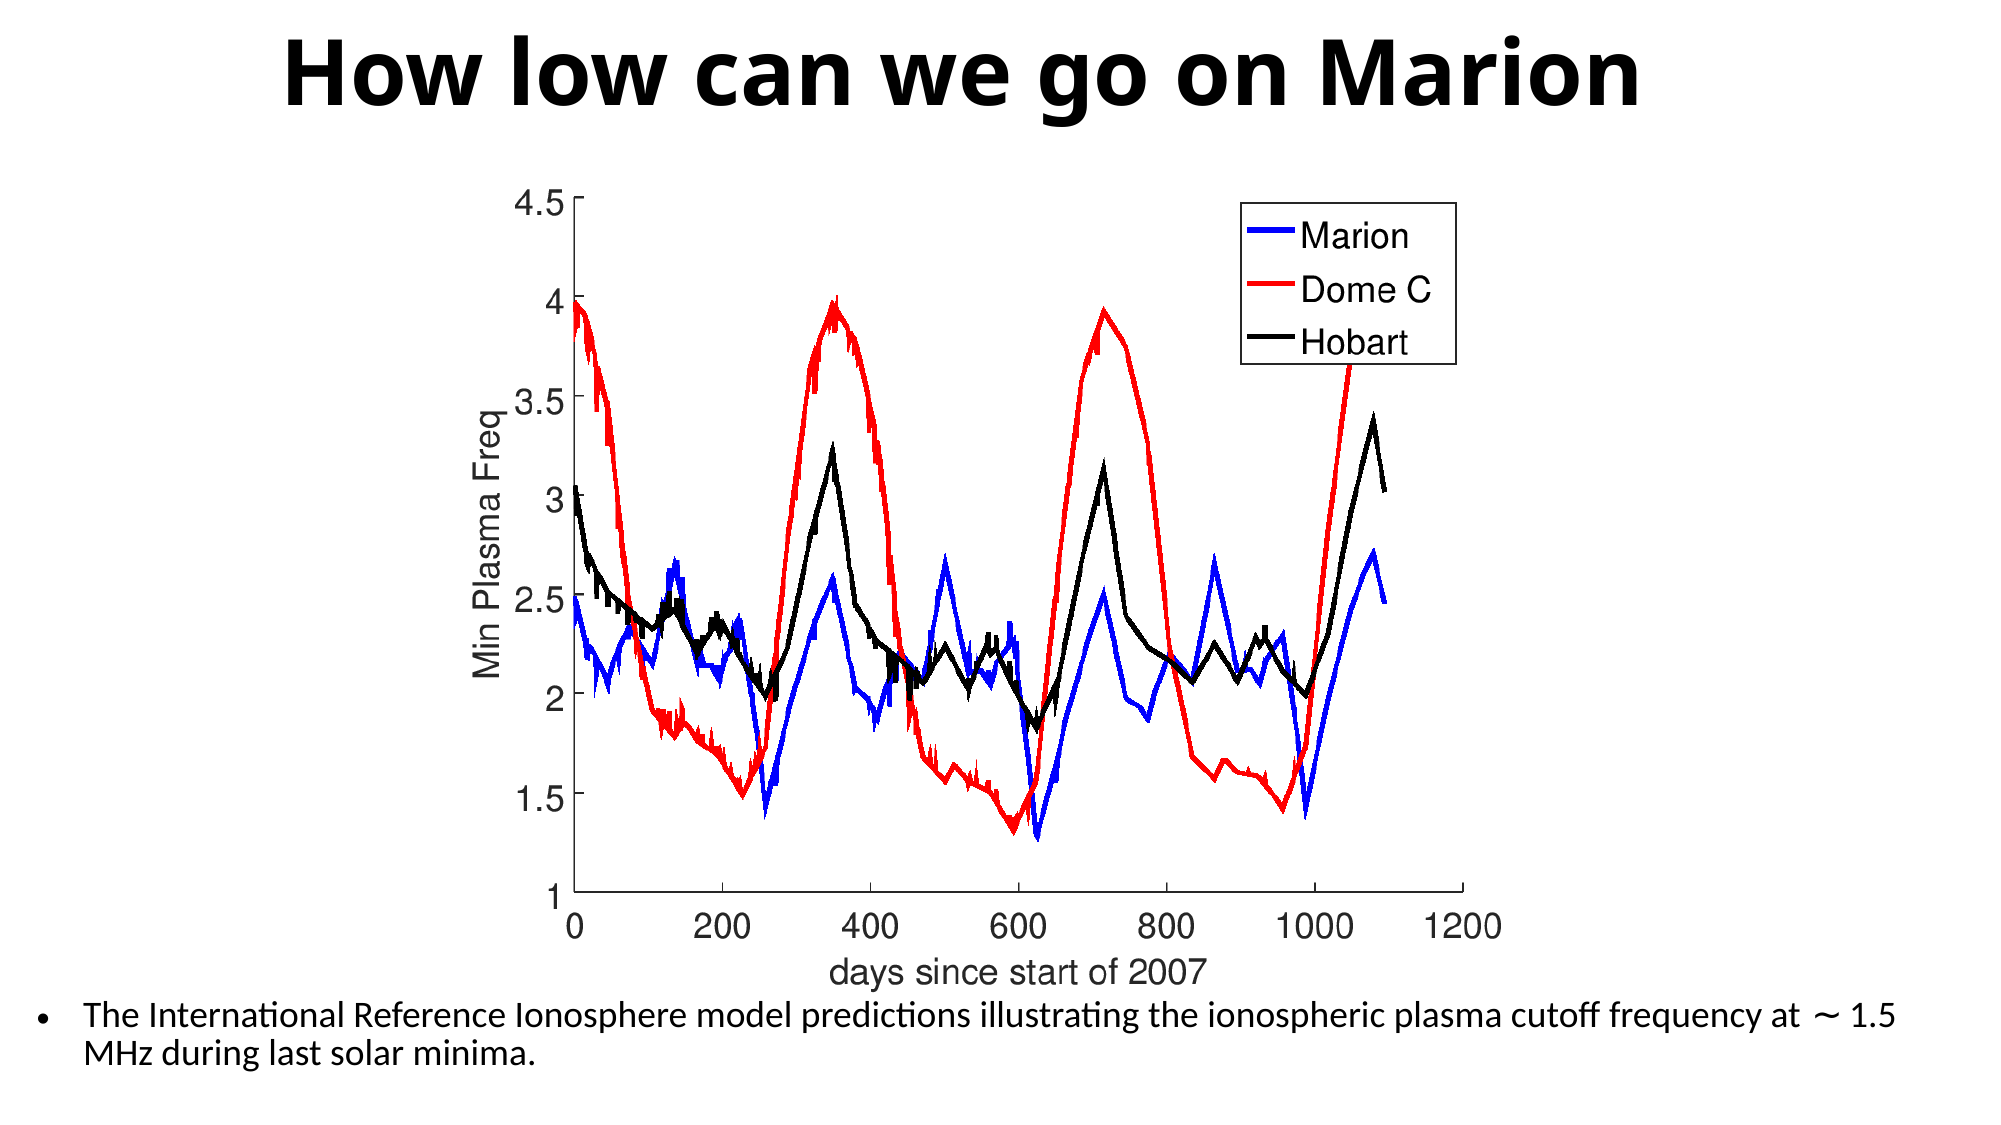

How low can we go on Marion
The International Reference Ionosphere model predictions illustrating the ionospheric plasma cutoff frequency at ∼ 1.5 MHz during last solar minima.